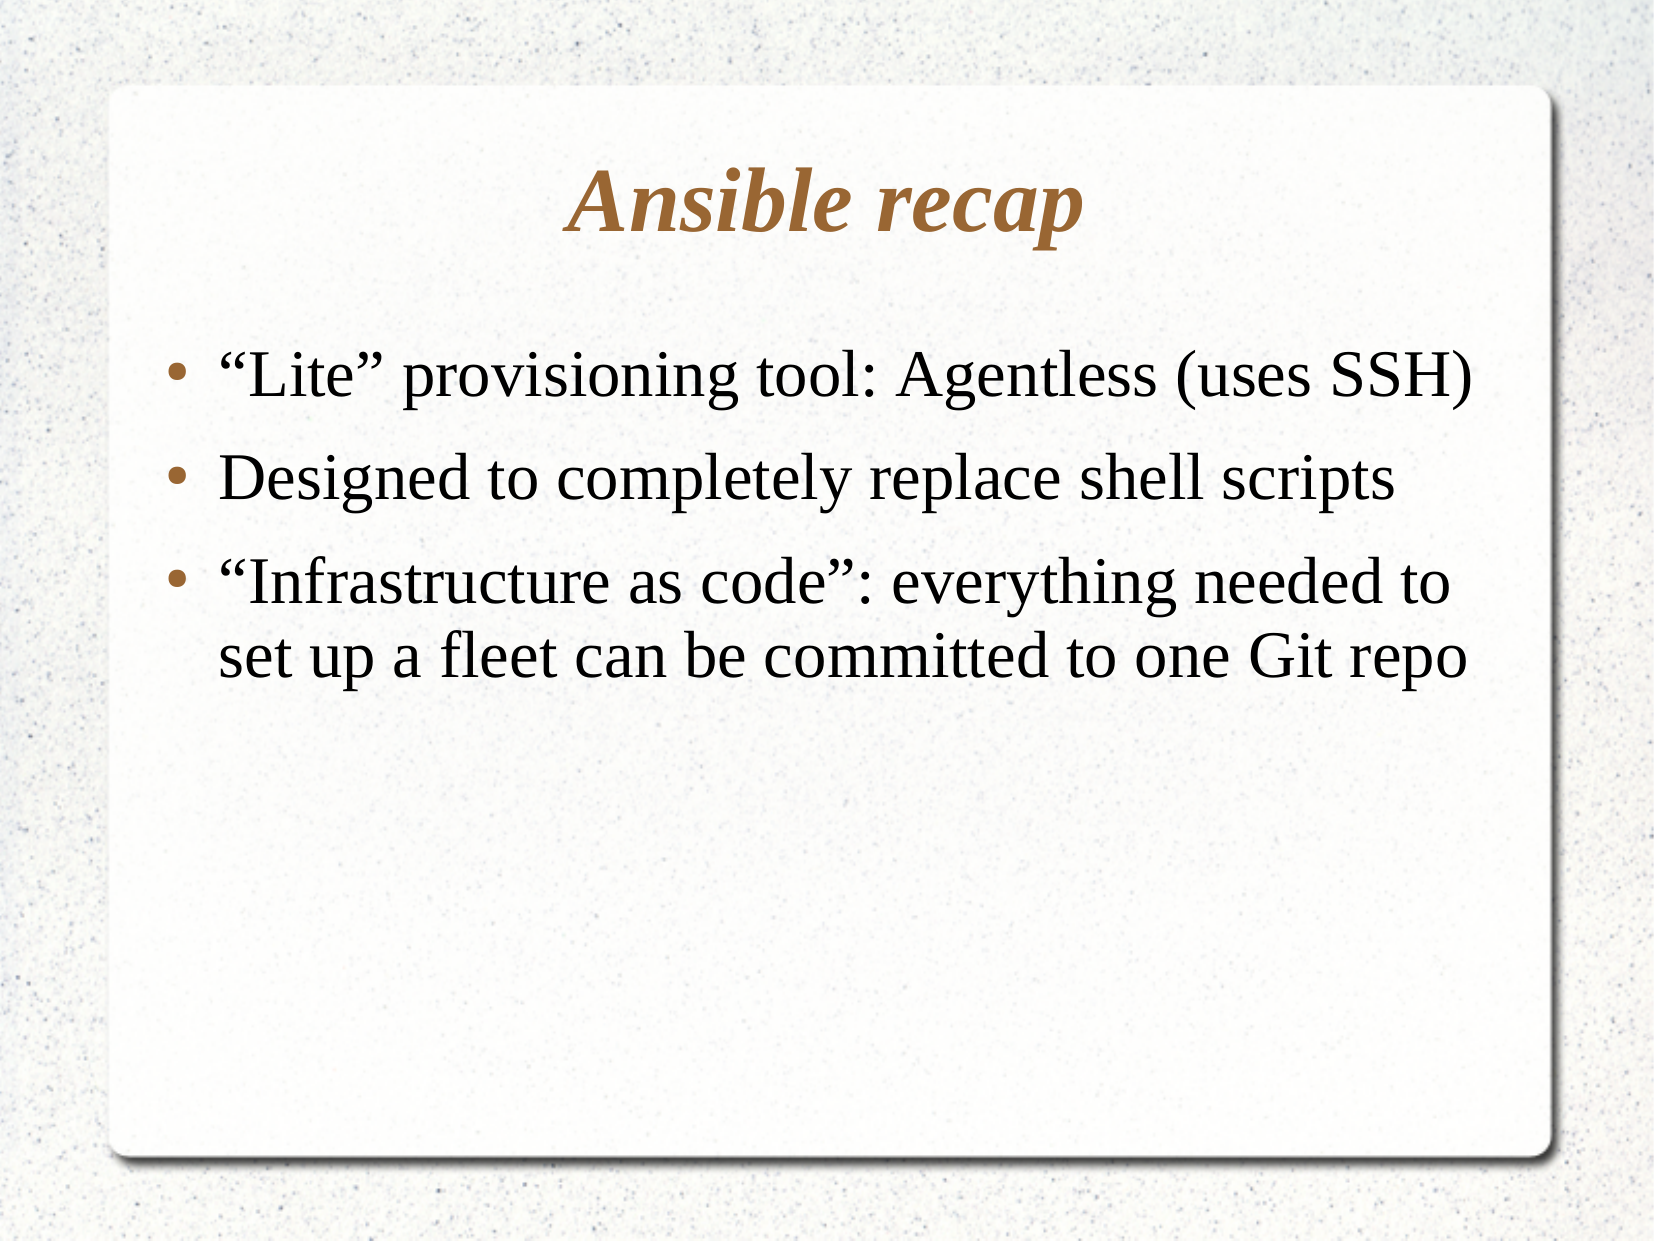

# Ansible recap
“Lite” provisioning tool: Agentless (uses SSH)
Designed to completely replace shell scripts
“Infrastructure as code”: everything needed to set up a fleet can be committed to one Git repo